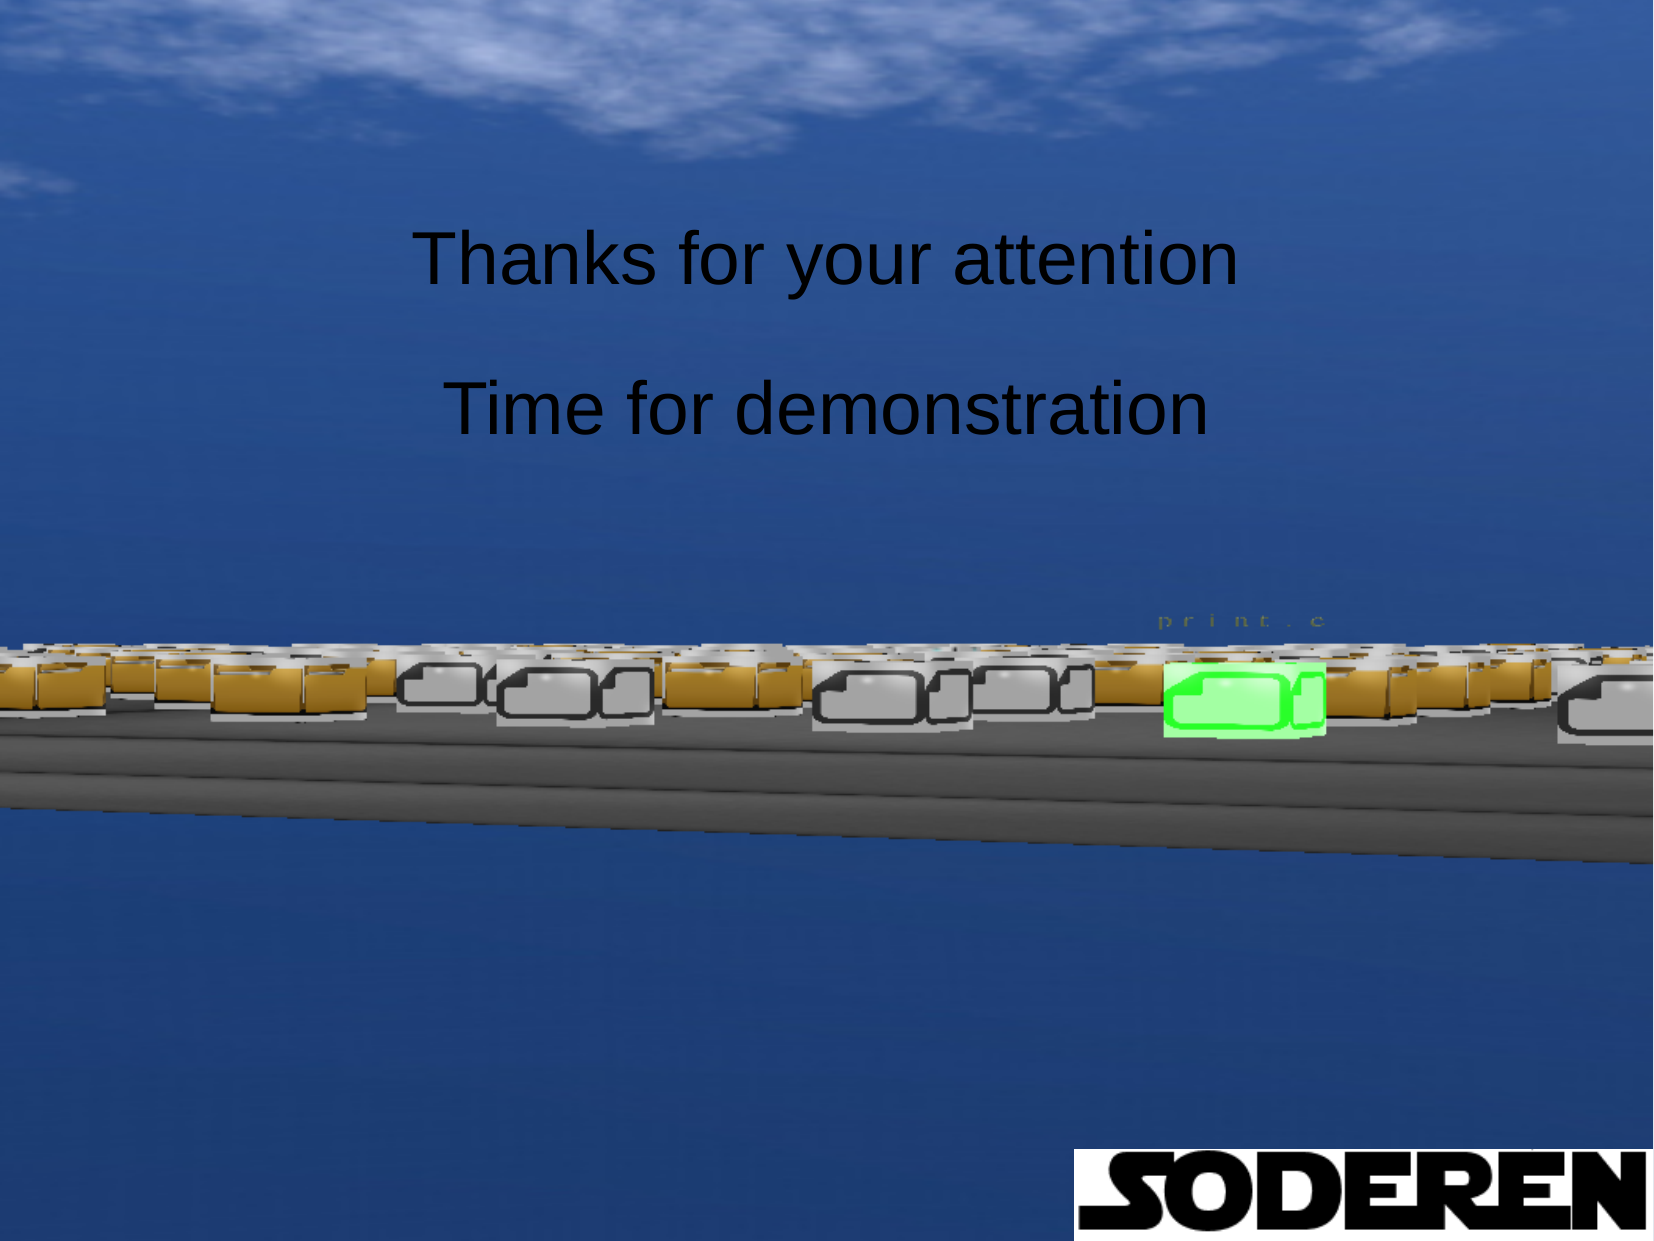

Thanks for your attention
Time for demonstration